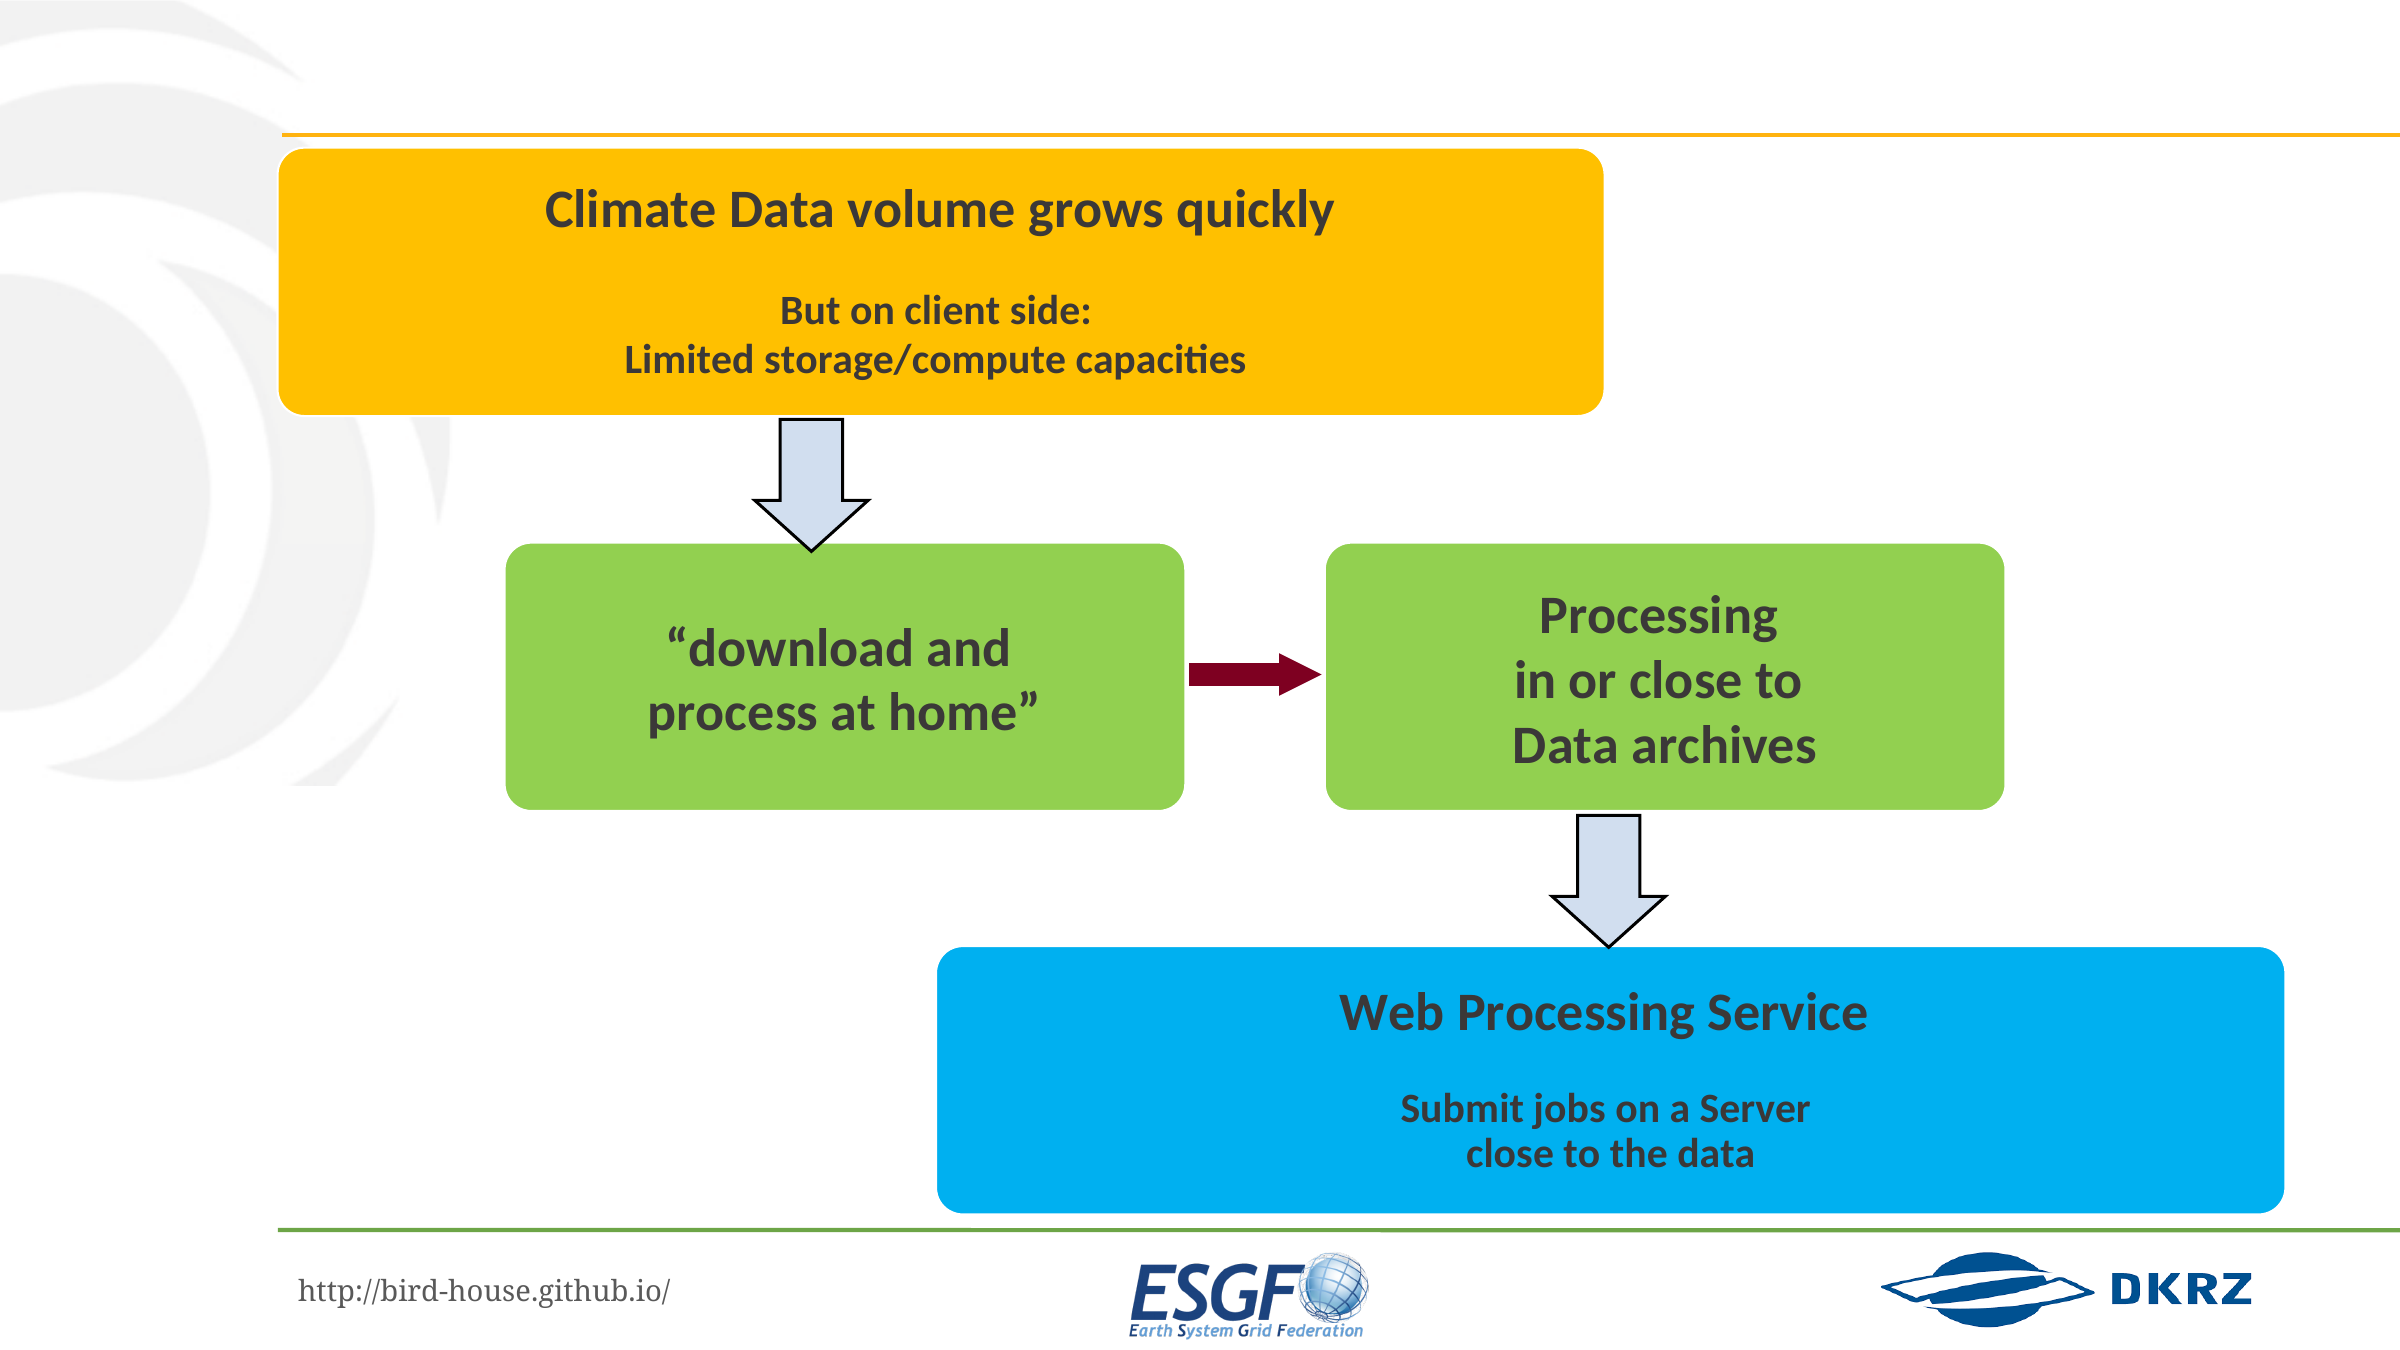

Climate Data volume grows quickly
But on client side:
Limited storage/compute capacities
“download and
process at home”
Processing
in or close to
Data archives
Web Processing Service
Submit jobs on a Server
close to the data